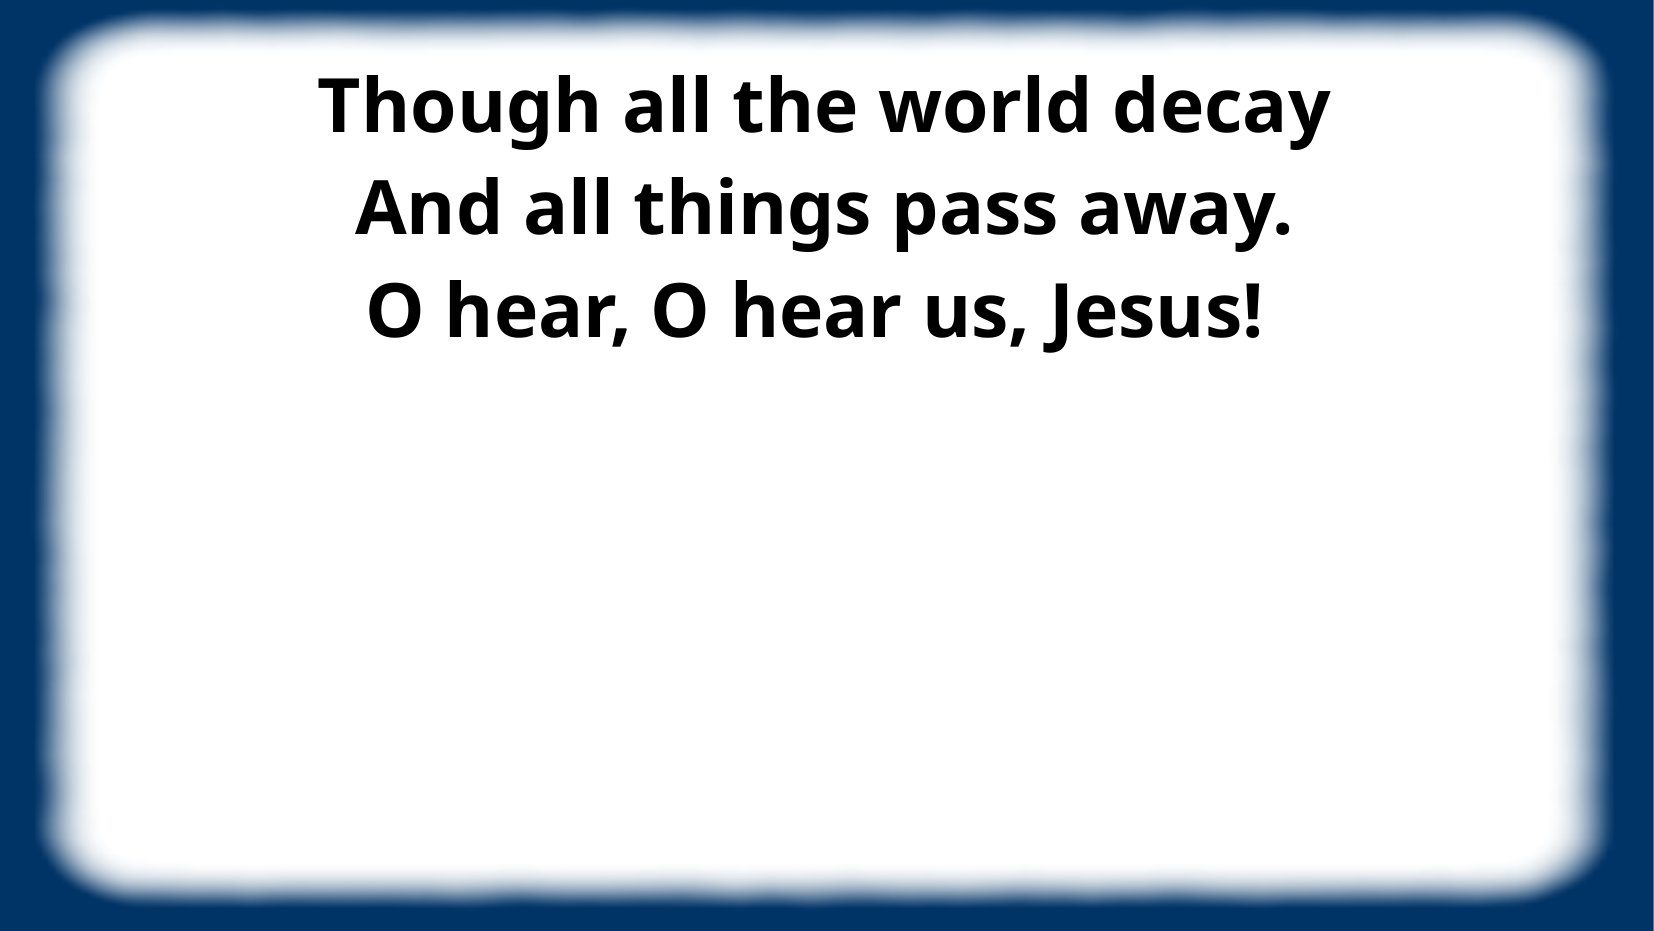

Though all the world decay
And all things pass away.
O hear, O hear us, Jesus!